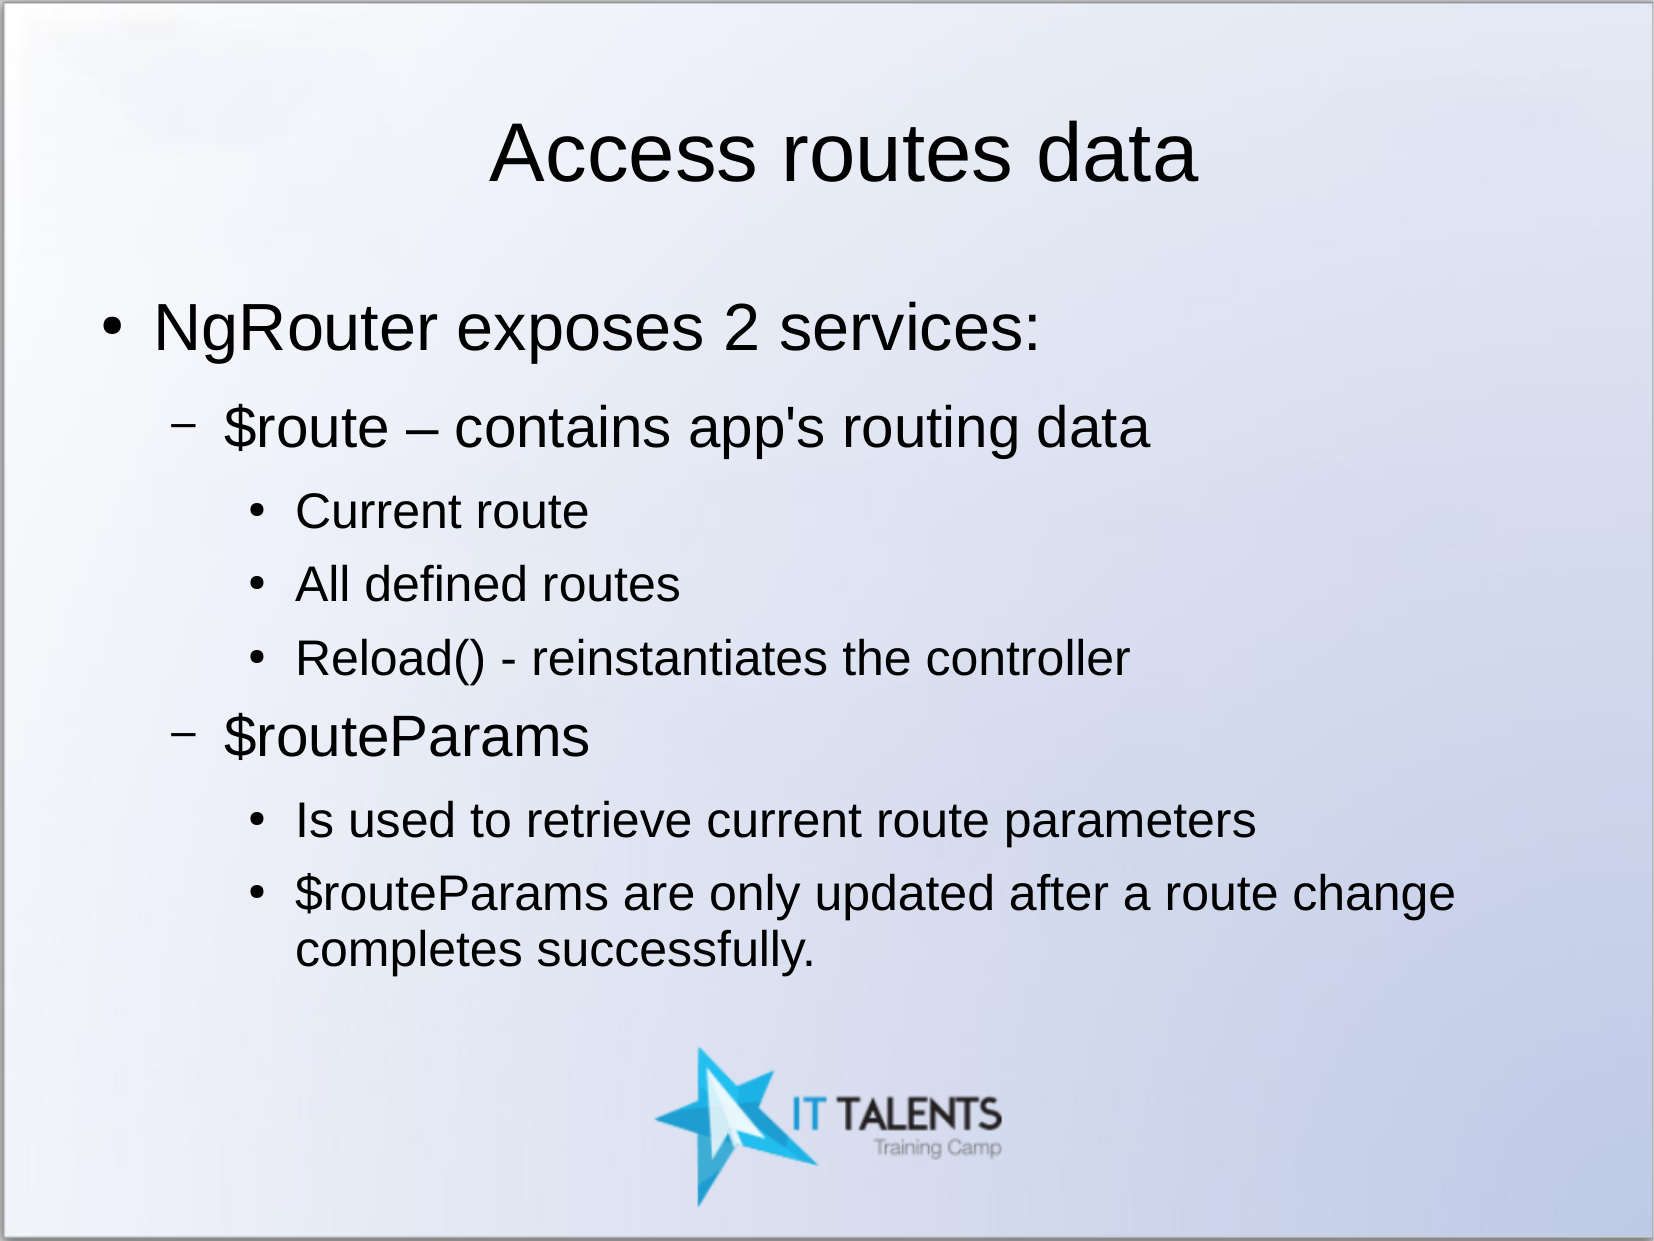

# Access routes data
NgRouter exposes 2 services:
$route – contains app's routing data
Current route
All defined routes
Reload() - reinstantiates the controller
$routeParams
Is used to retrieve current route parameters
$routeParams are only updated after a route change completes successfully.